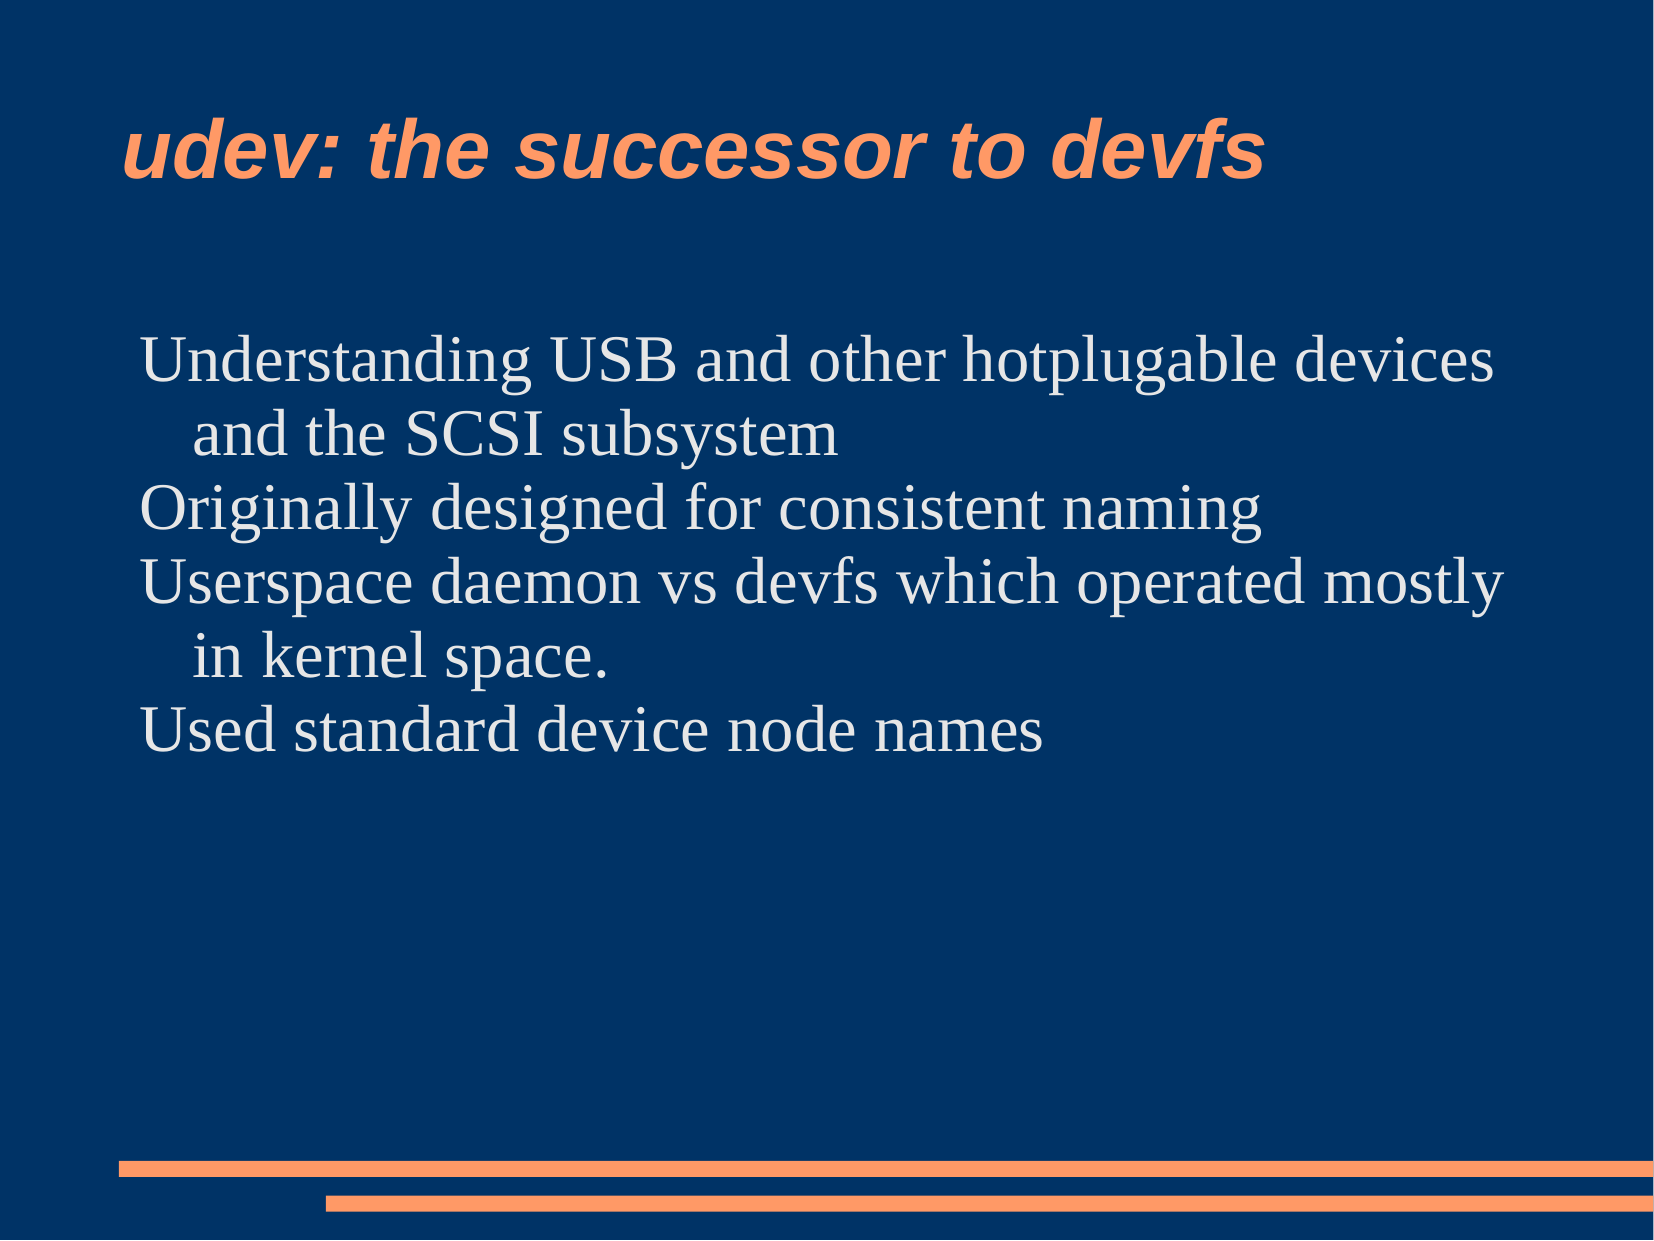

# udev: the successor to devfs
Understanding USB and other hotplugable devices and the SCSI subsystem
Originally designed for consistent naming
Userspace daemon vs devfs which operated mostly in kernel space.
Used standard device node names